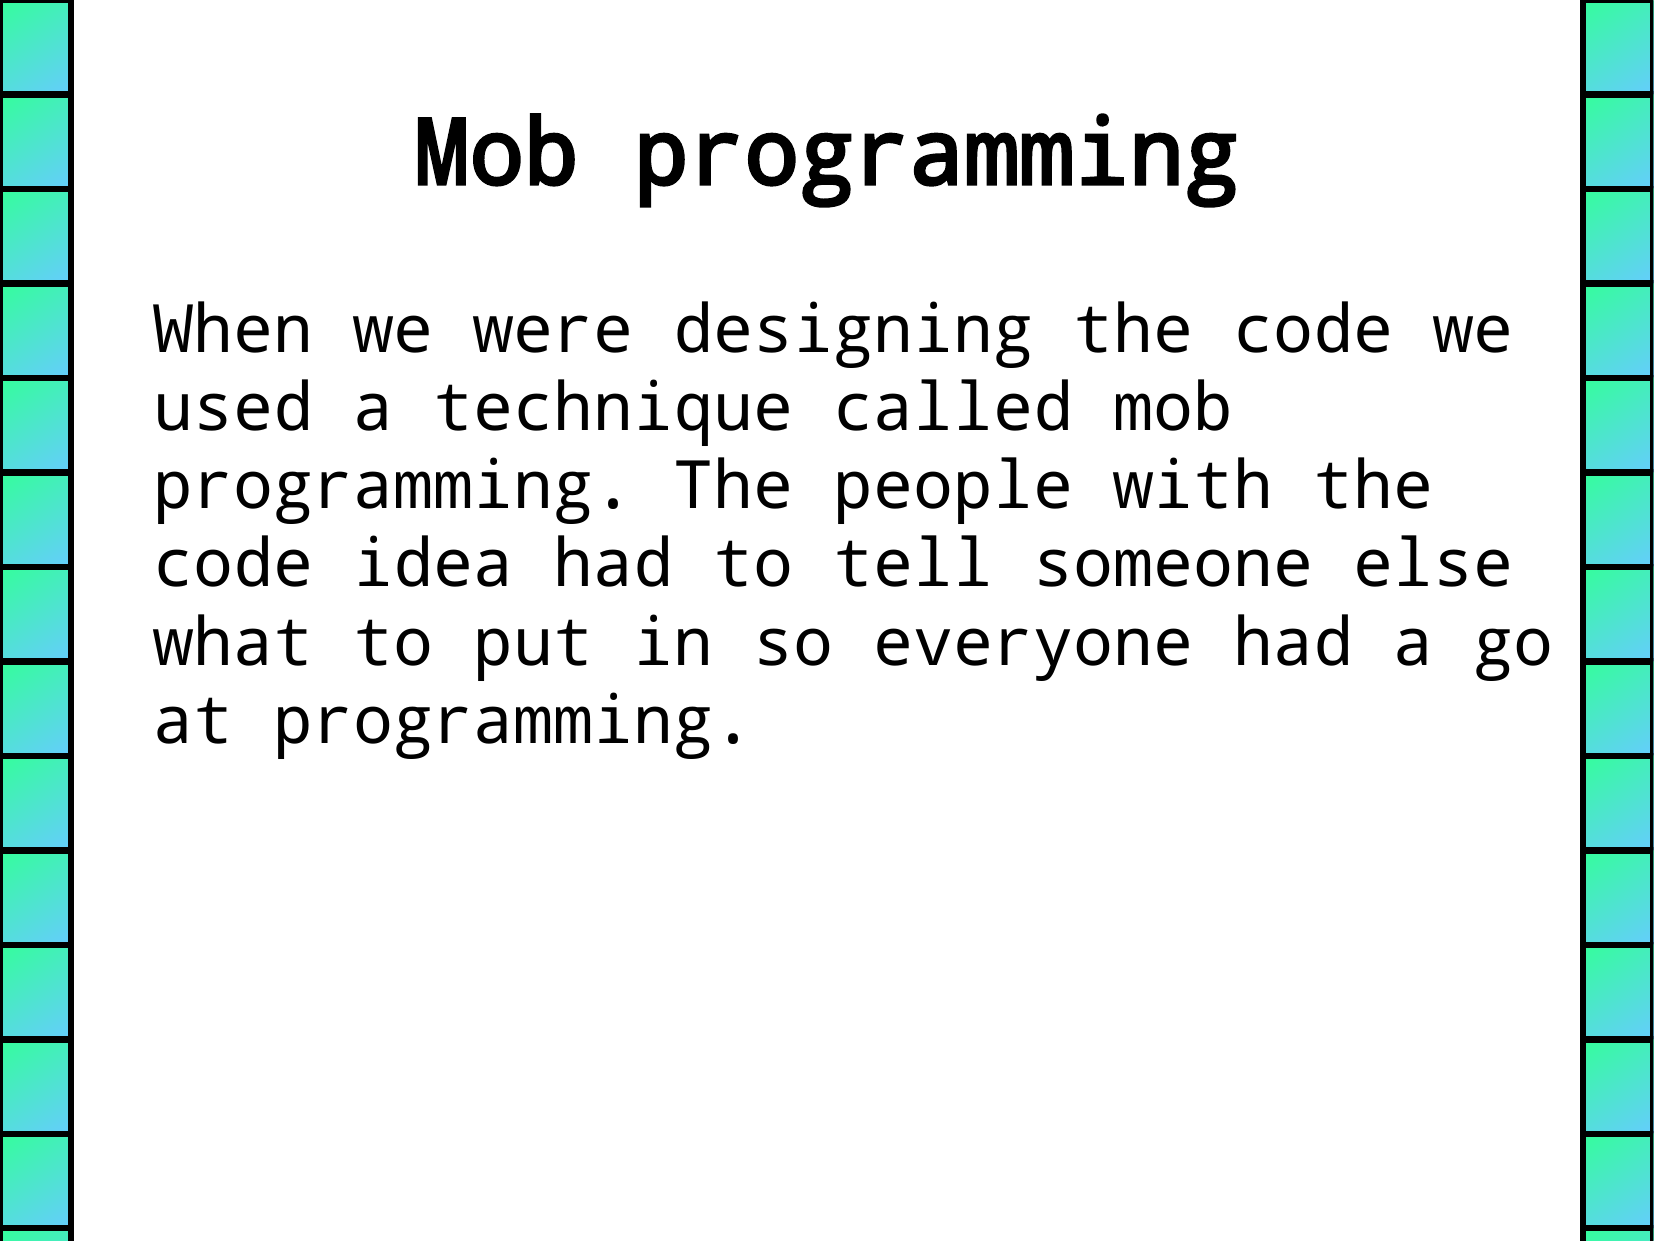

# Mob programming
When we were designing the code we used a technique called mob programming. The people with the code idea had to tell someone else what to put in so everyone had a go at programming.